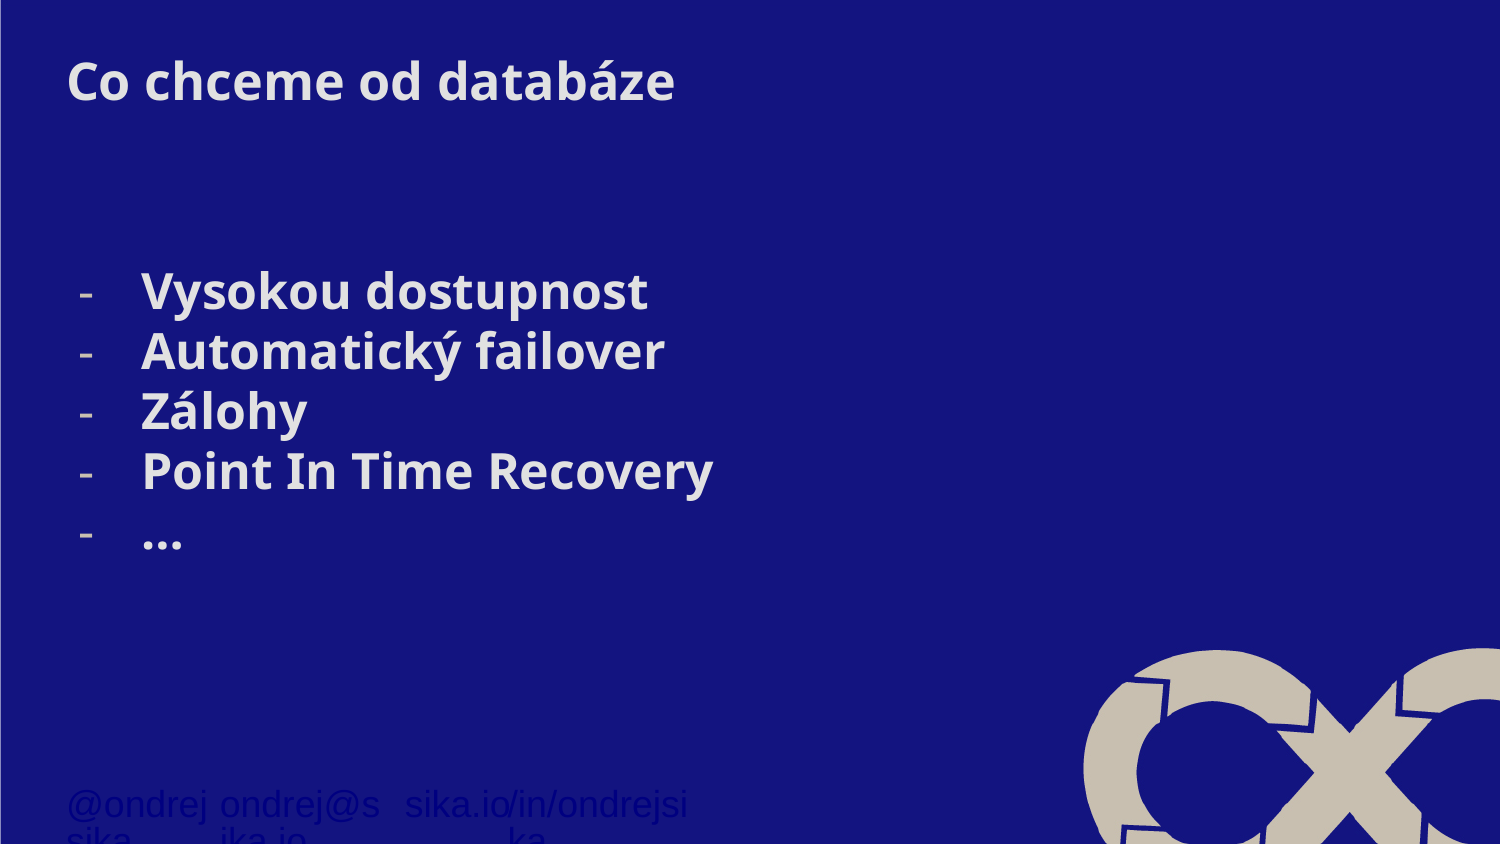

# Co chceme od databáze
Vysokou dostupnost
Automatický failover
Zálohy
Point In Time Recovery
…